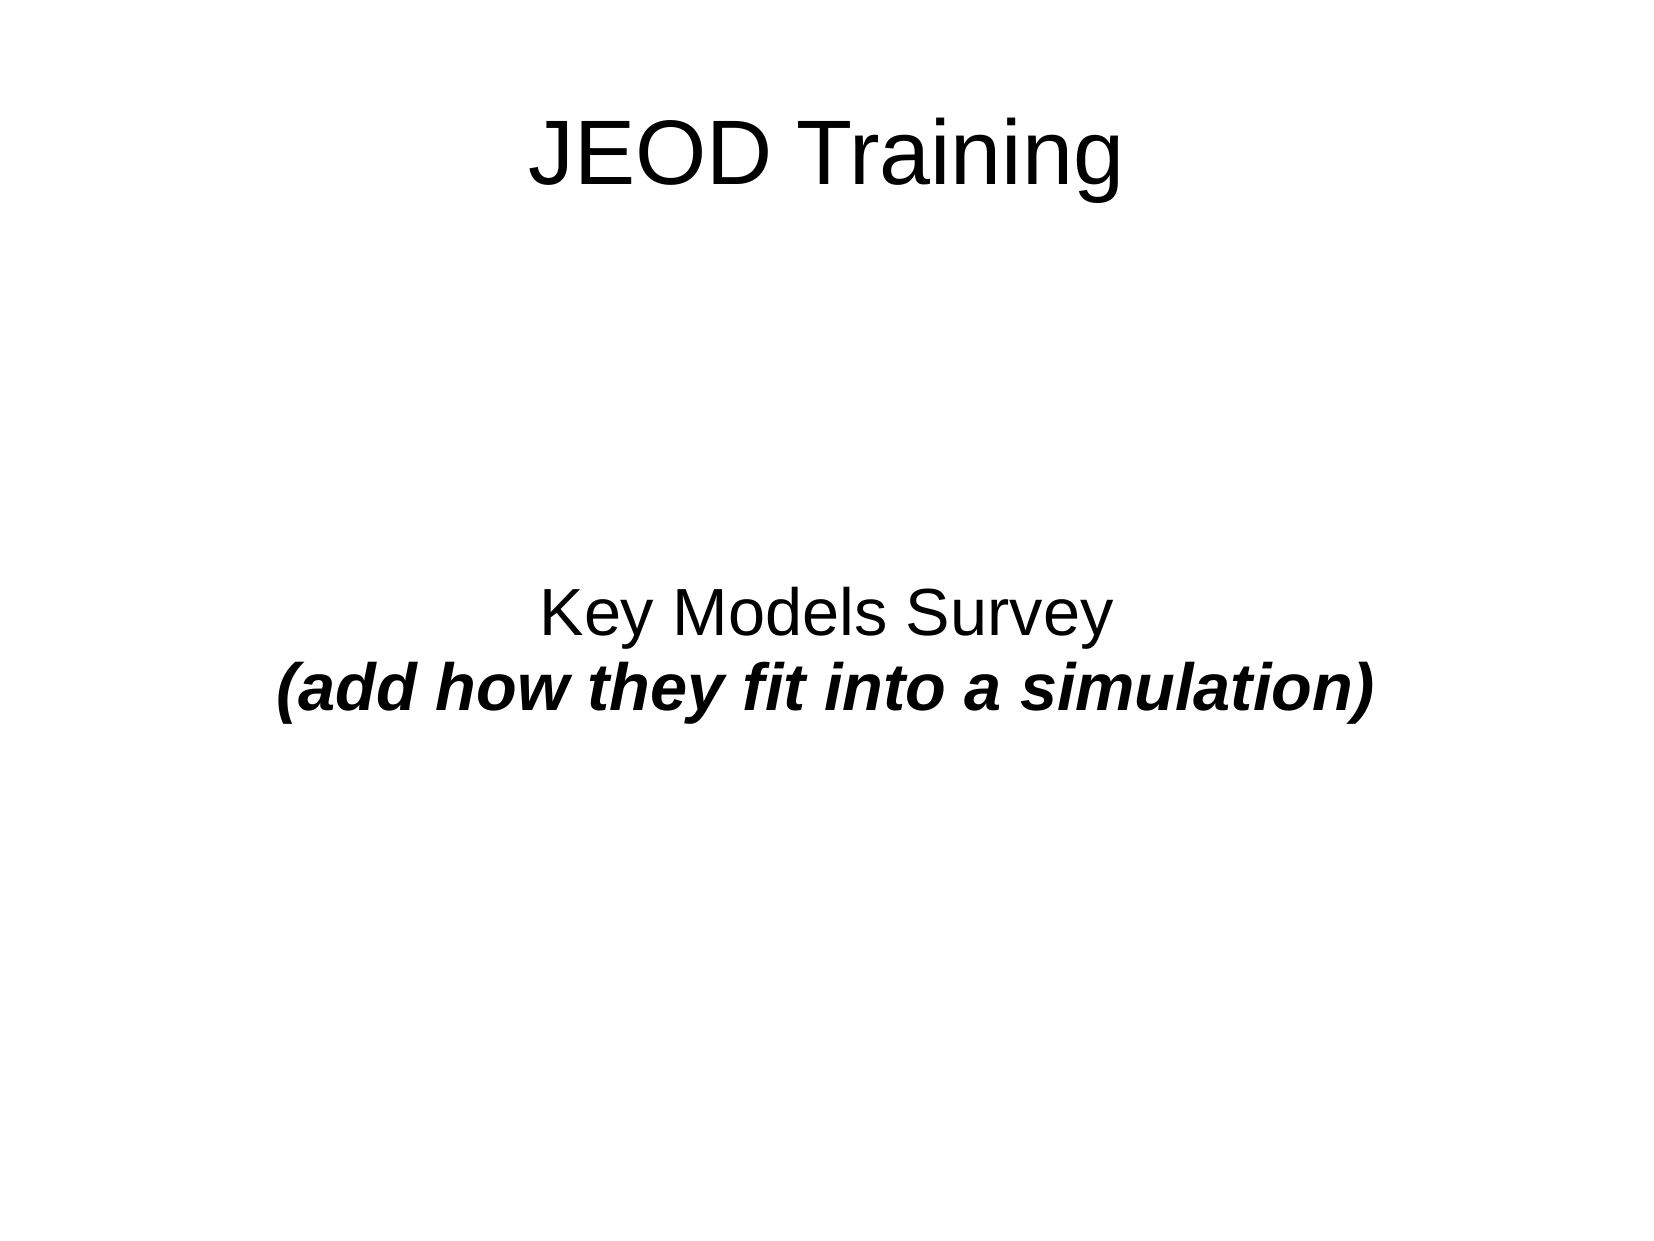

# JEOD Training
Key Models Survey
(add how they fit into a simulation)